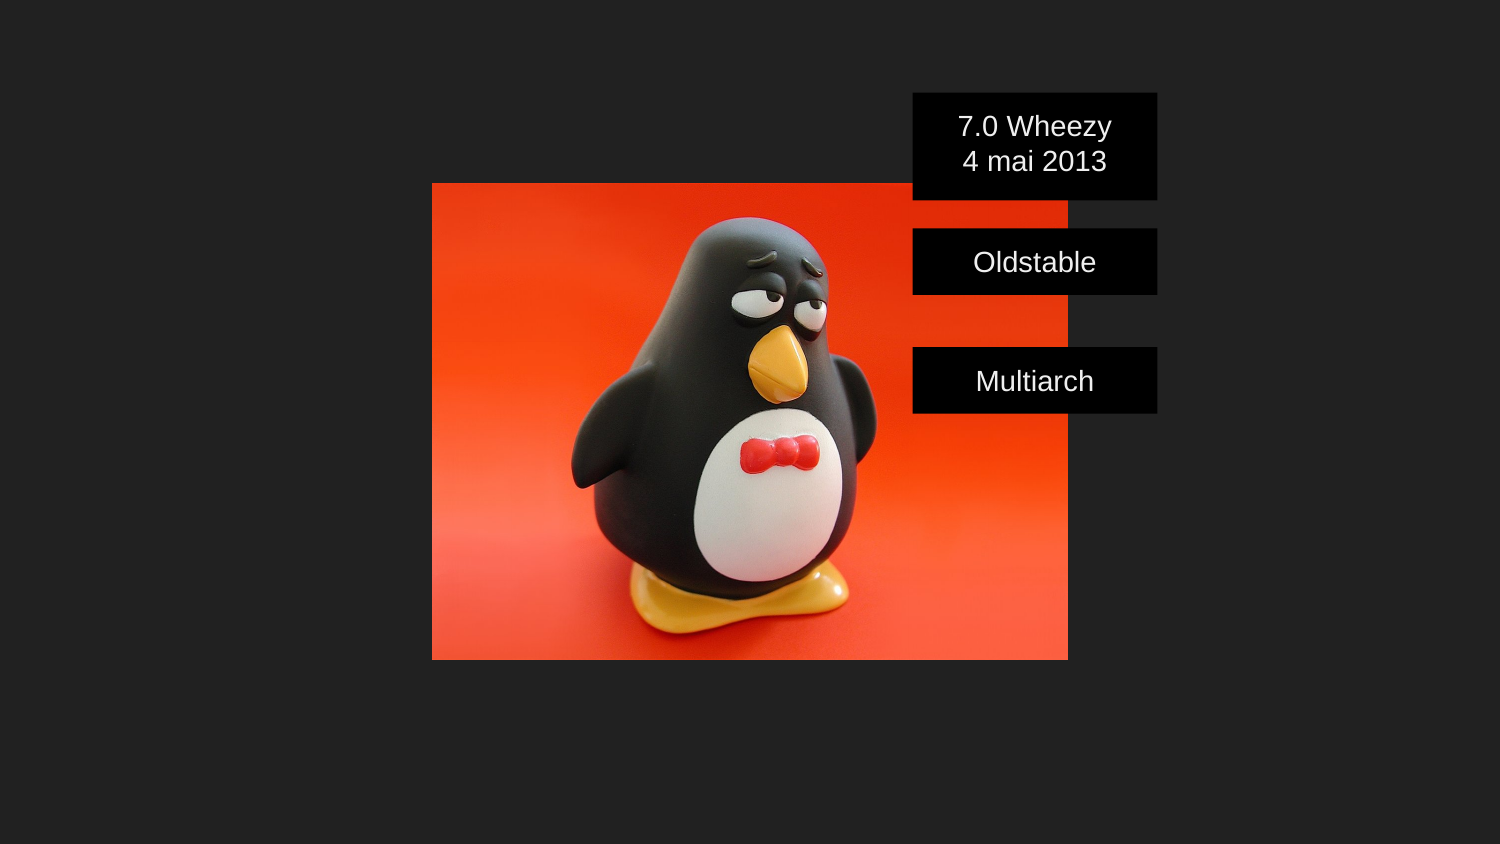

7.0 Wheezy
4 mai 2013
Oldstable
Multiarch